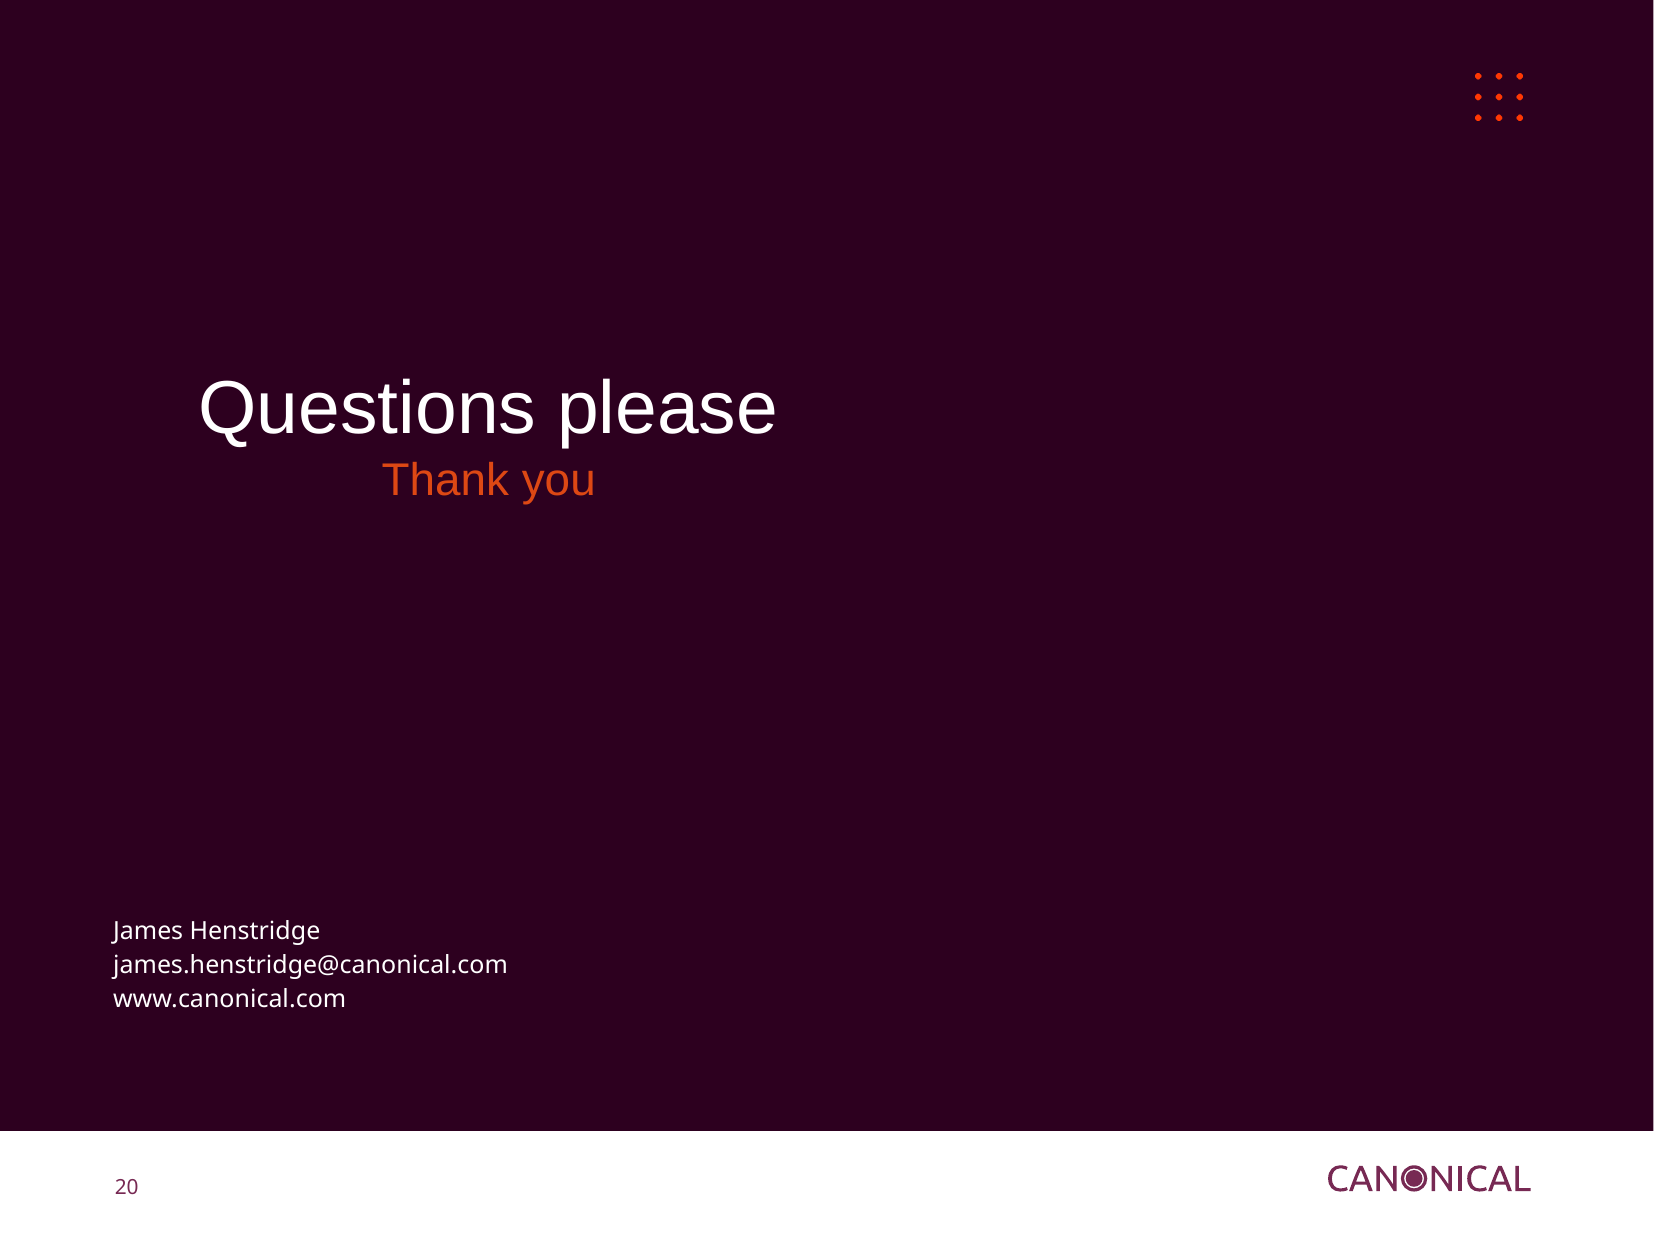

# Questions please Thank you
James Henstridge
james.henstridge@canonical.com
www.canonical.com